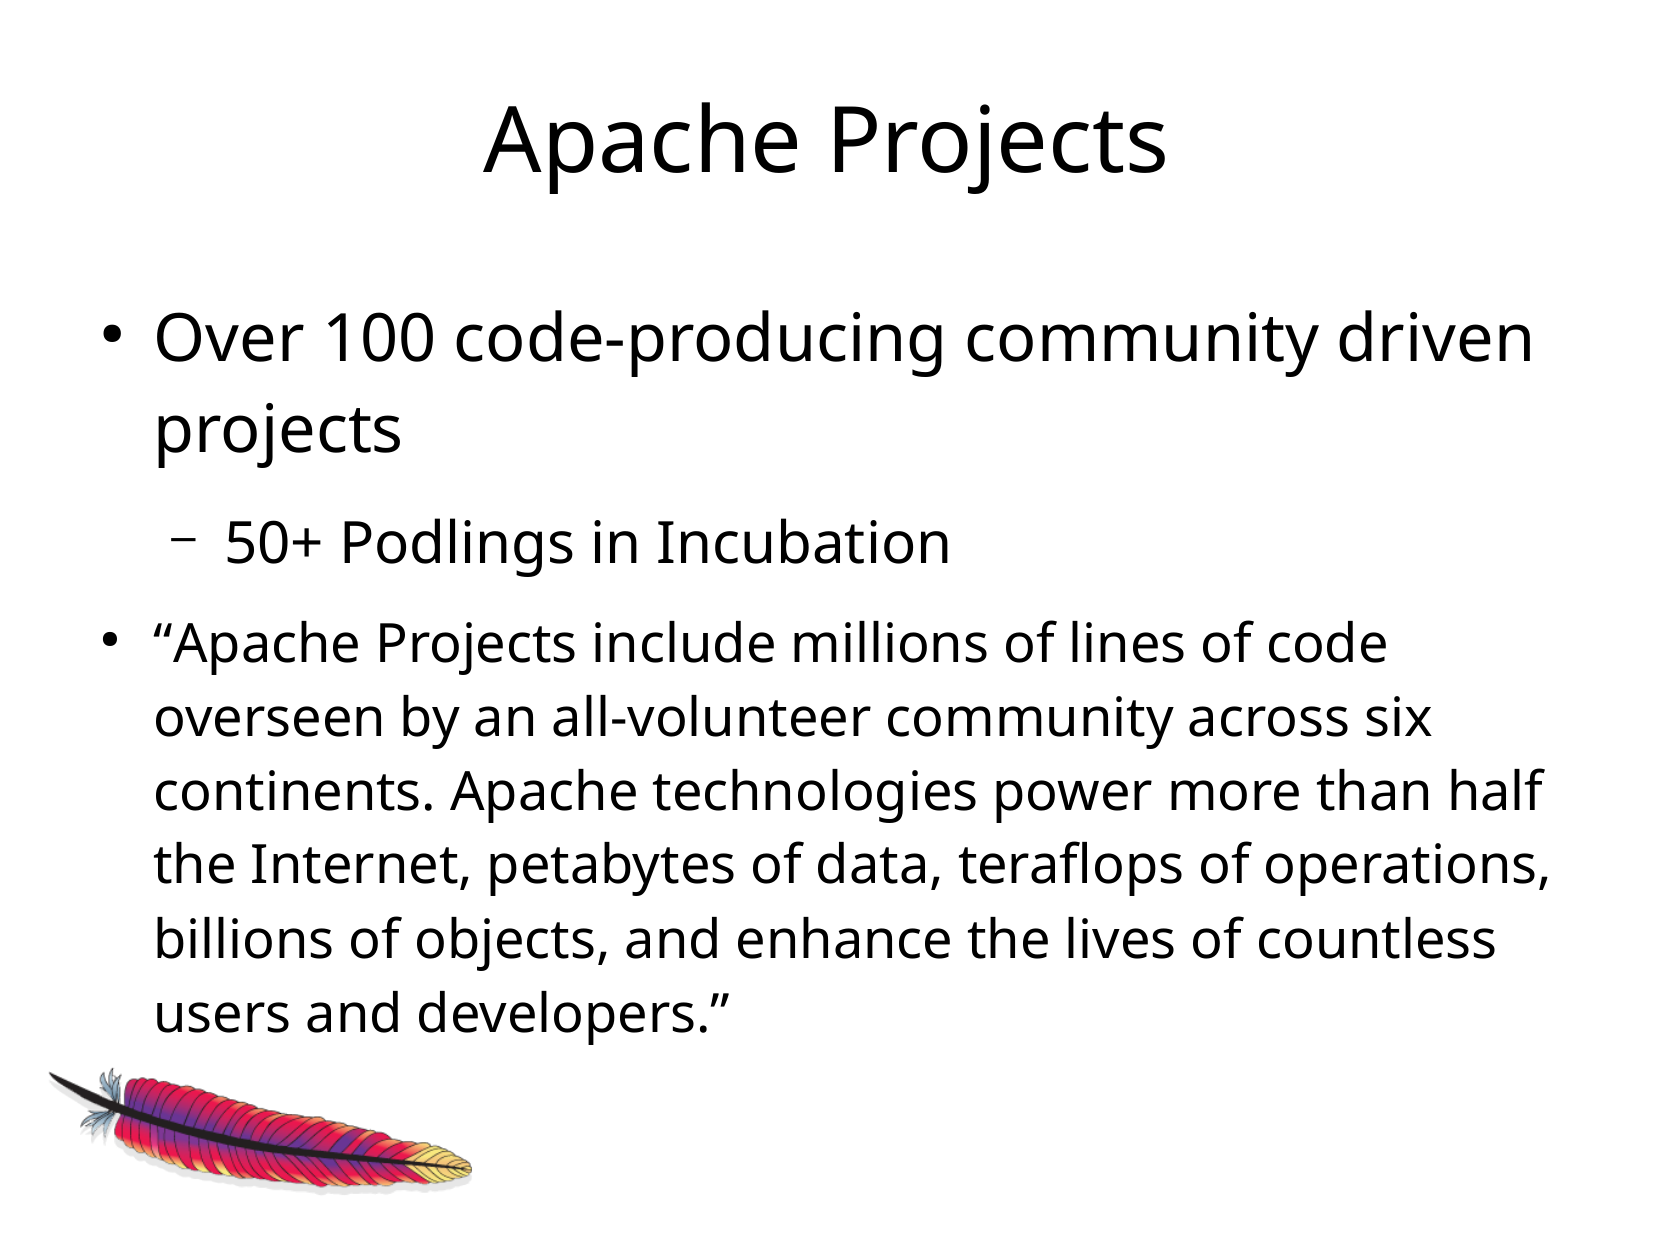

# Apache Projects
Over 100 code-producing community driven projects
50+ Podlings in Incubation
“Apache Projects include millions of lines of code overseen by an all-volunteer community across six continents. Apache technologies power more than half the Internet, petabytes of data, teraflops of operations, billions of objects, and enhance the lives of countless users and developers.”